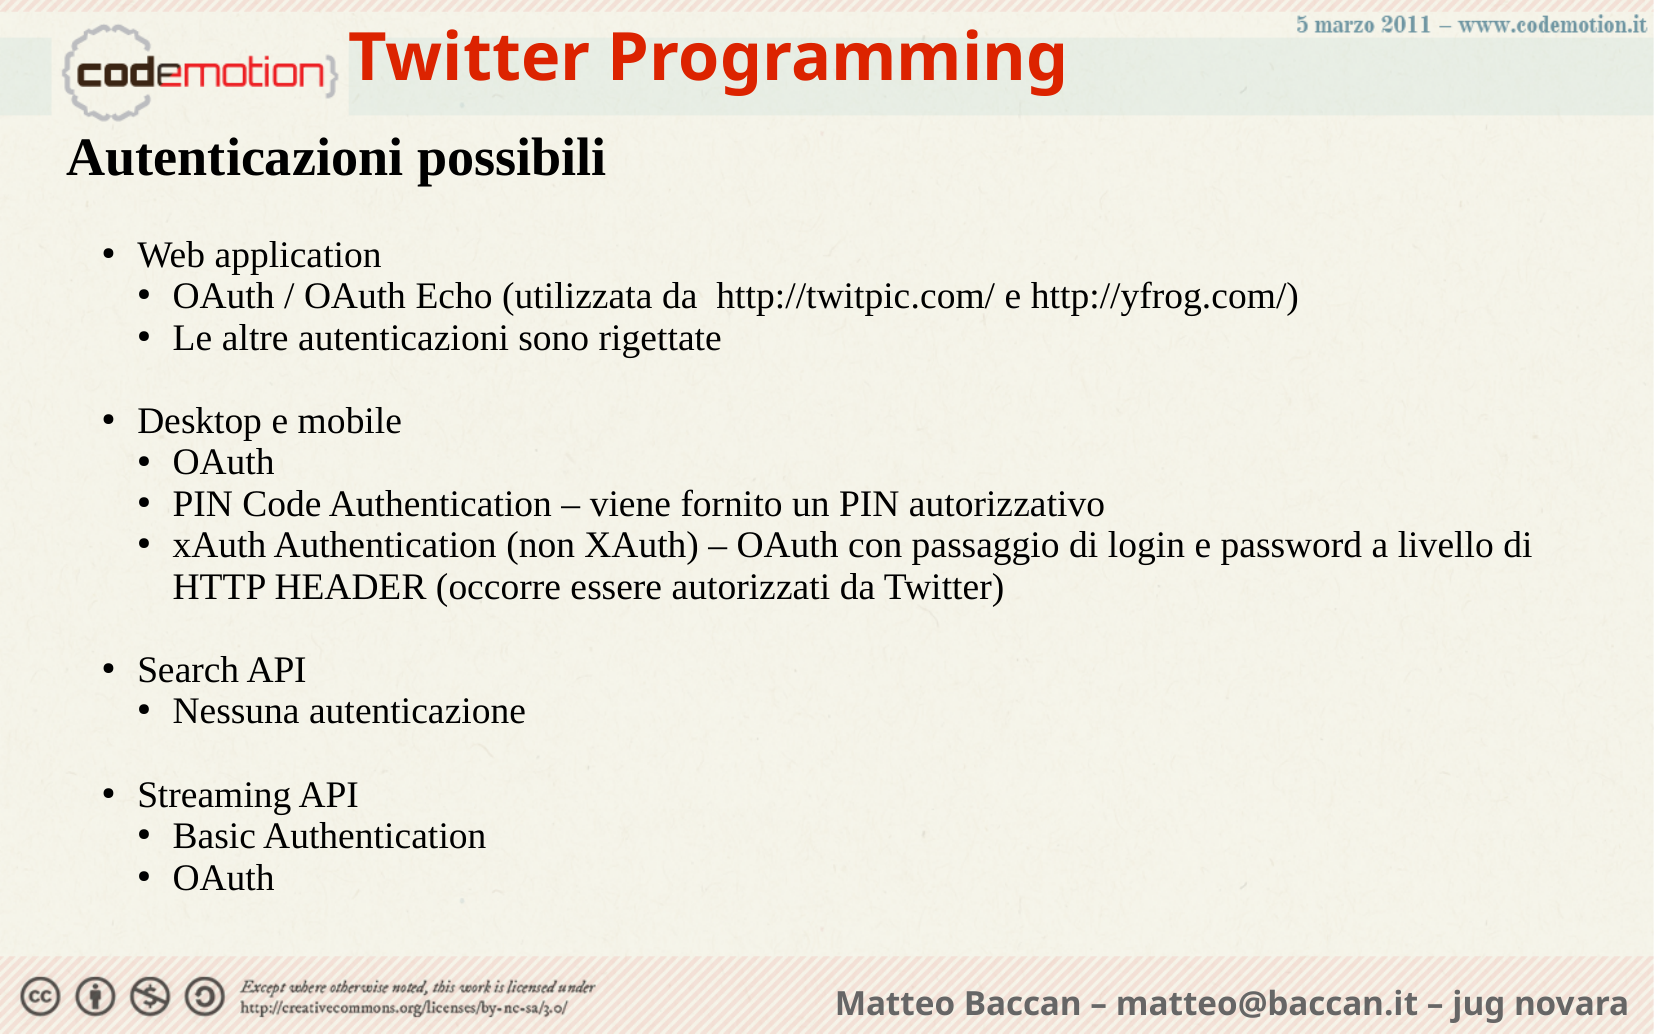

# Twitter Programming
Autenticazioni possibili
Web application
OAuth / OAuth Echo (utilizzata da http://twitpic.com/ e http://yfrog.com/)
Le altre autenticazioni sono rigettate
Desktop e mobile
OAuth
PIN Code Authentication – viene fornito un PIN autorizzativo
xAuth Authentication (non XAuth) – OAuth con passaggio di login e password a livello di HTTP HEADER (occorre essere autorizzati da Twitter)
Search API
Nessuna autenticazione
Streaming API
Basic Authentication
OAuth
13
Twitter Programming - Matteo Baccan - matteo@baccan.it